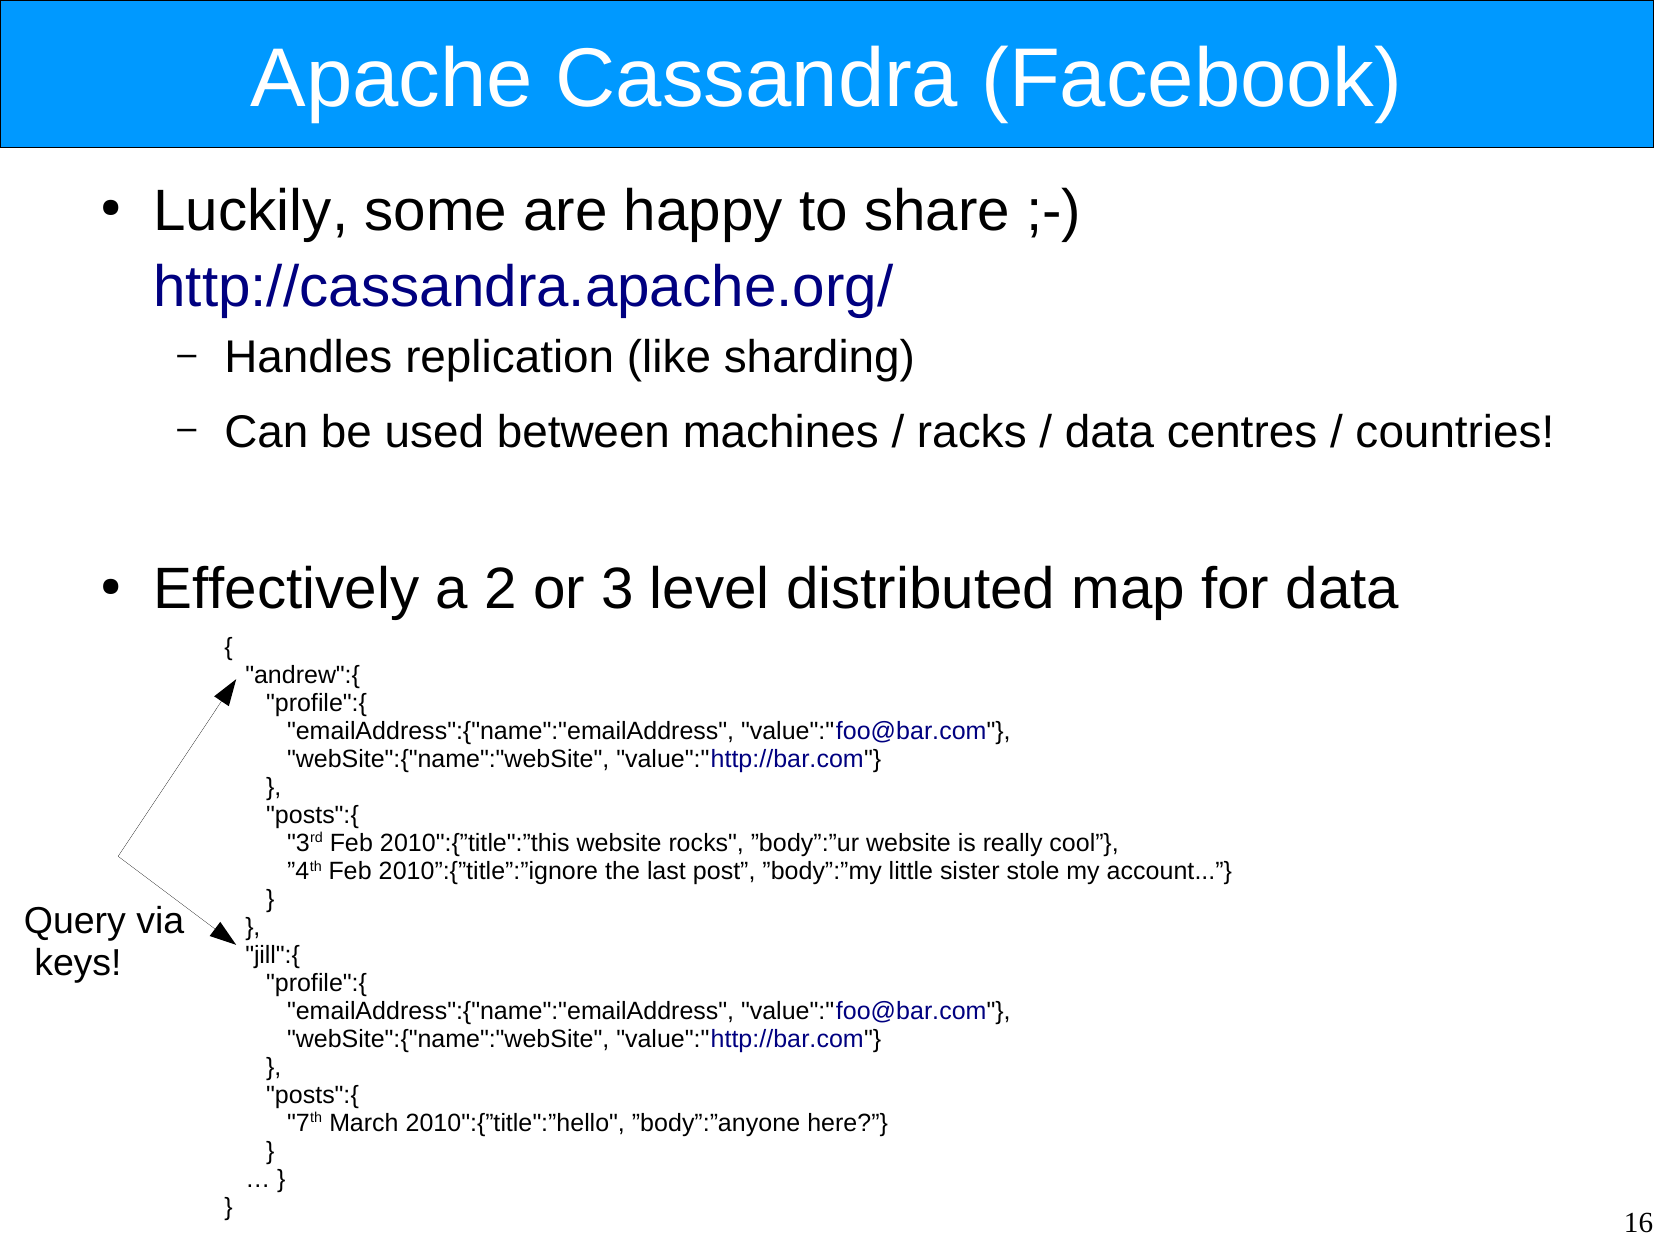

# Apache Cassandra (Facebook)
Luckily, some are happy to share ;-)
http://cassandra.apache.org/
Handles replication (like sharding)
Can be used between machines / racks / data centres / countries!
Effectively a 2 or 3 level distributed map for data
{
 "andrew":{
 "profile":{
 "emailAddress":{"name":"emailAddress", "value":"foo@bar.com"},
 "webSite":{"name":"webSite", "value":"http://bar.com"}
 },
 "posts":{
 "3rd Feb 2010":{”title":”this website rocks", ”body”:”ur website is really cool”},
 ”4th Feb 2010”:{”title”:”ignore the last post”, ”body”:”my little sister stole my account...”}
 }
 },
 "jill":{
 "profile":{
 "emailAddress":{"name":"emailAddress", "value":"foo@bar.com"},
 "webSite":{"name":"webSite", "value":"http://bar.com"}
 },
 "posts":{
 "7th March 2010":{”title":”hello", ”body”:”anyone here?”}
 }
 … }
}
Query via
 keys!
16